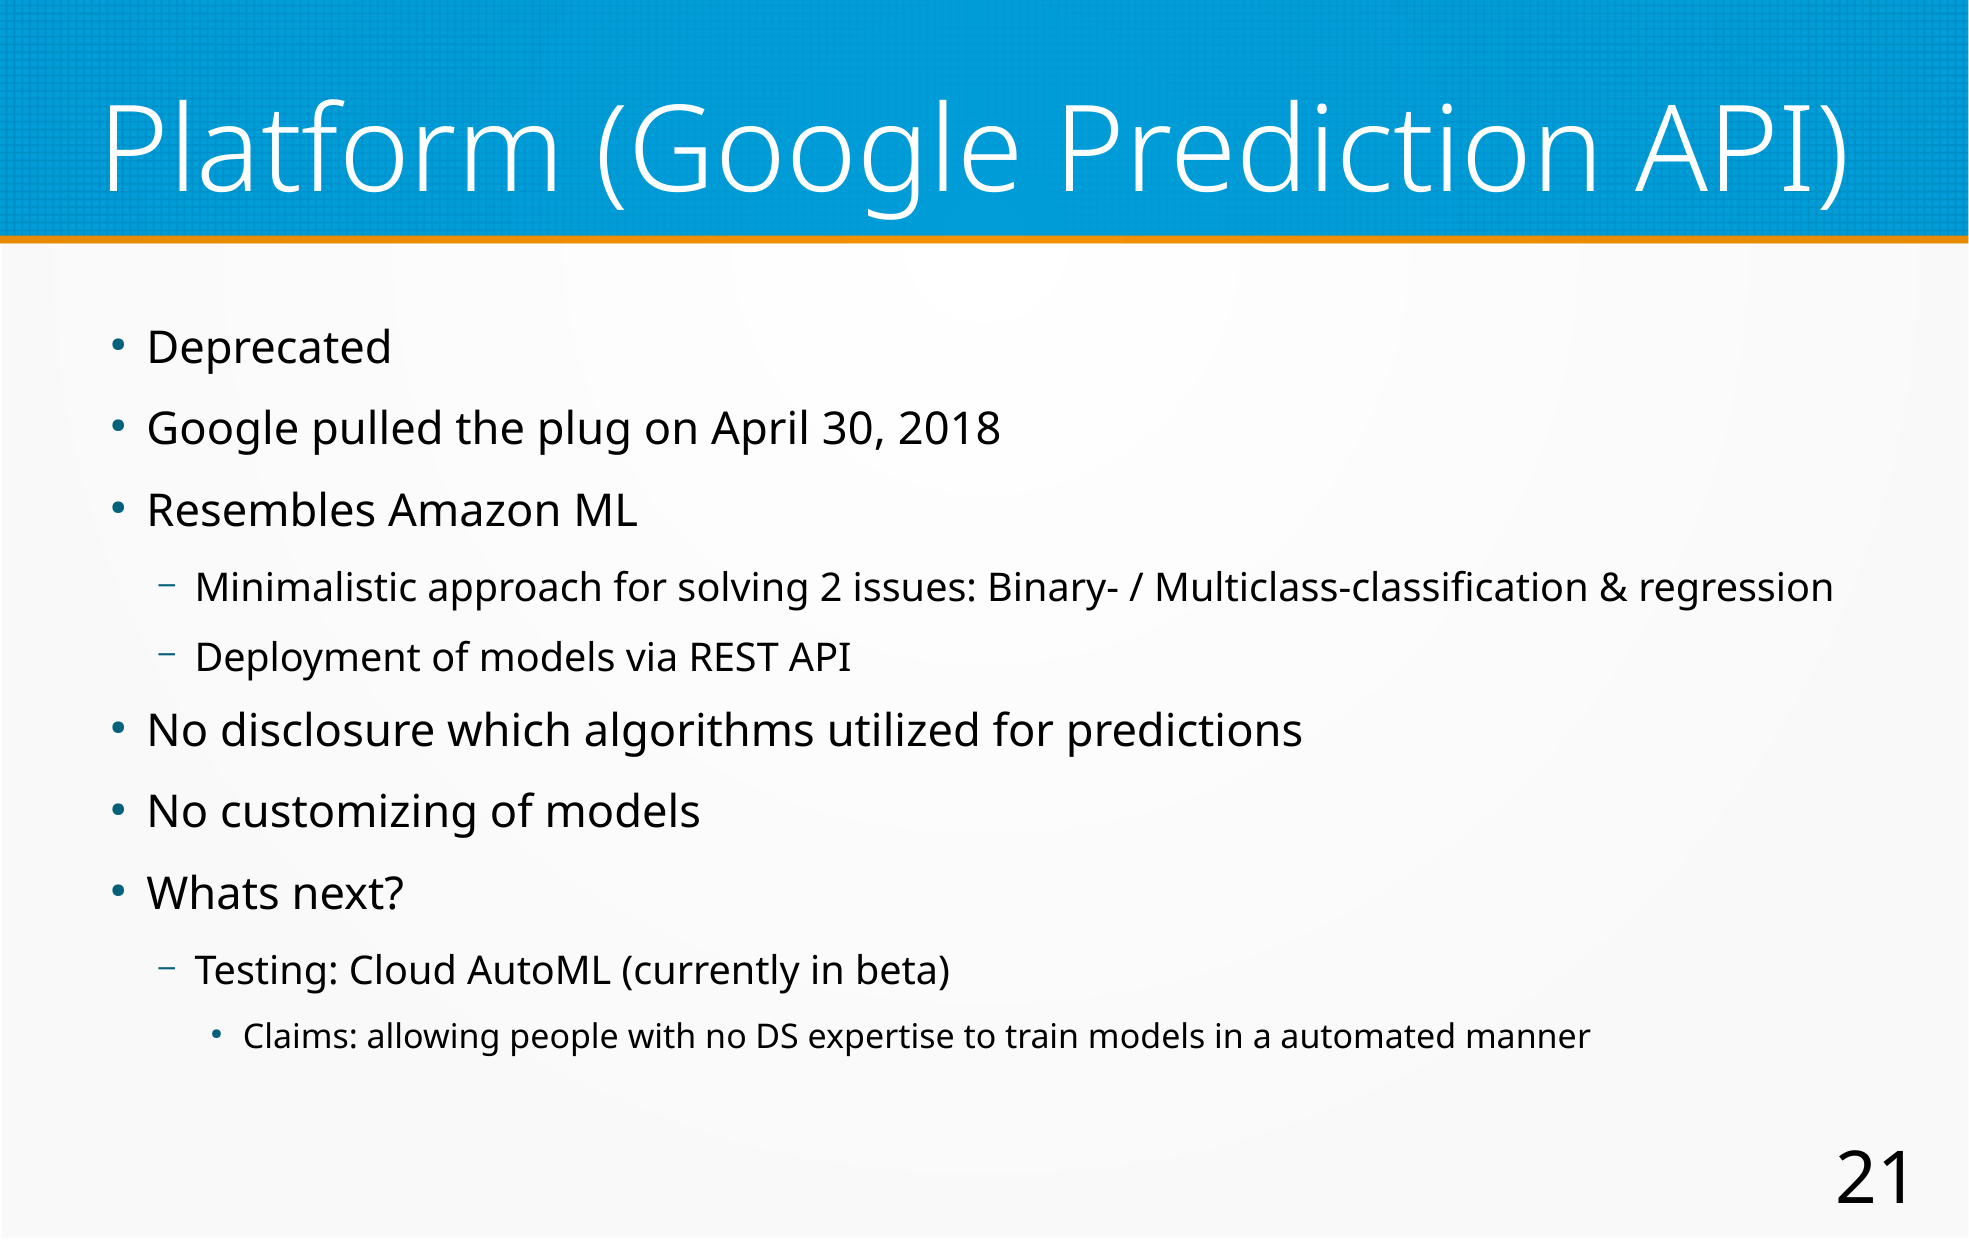

# Platform (Google Prediction API)
Deprecated
Google pulled the plug on April 30, 2018
Resembles Amazon ML
Minimalistic approach for solving 2 issues: Binary- / Multiclass-classification & regression
Deployment of models via REST API
No disclosure which algorithms utilized for predictions
No customizing of models
Whats next?
Testing: Cloud AutoML (currently in beta)
Claims: allowing people with no DS expertise to train models in a automated manner
21